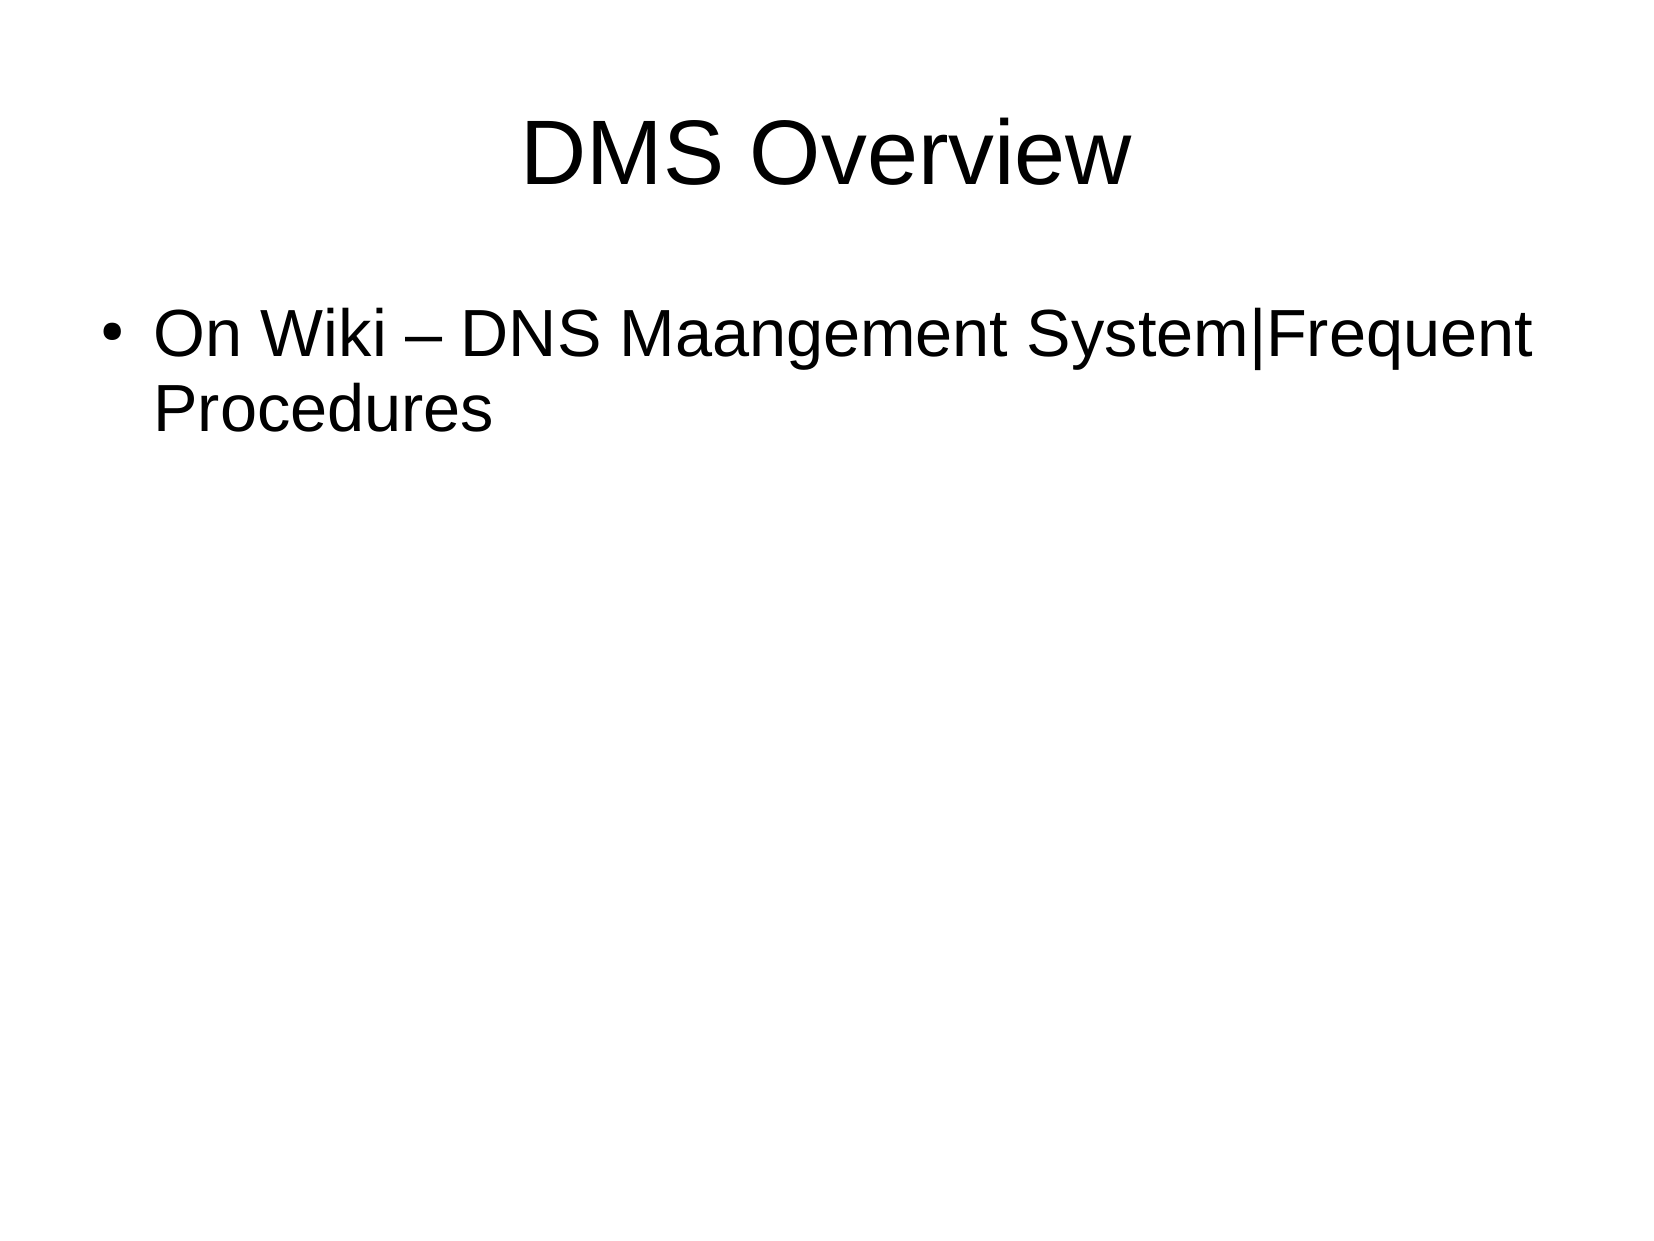

# DMS Overview
On Wiki – DNS Maangement System|Frequent Procedures